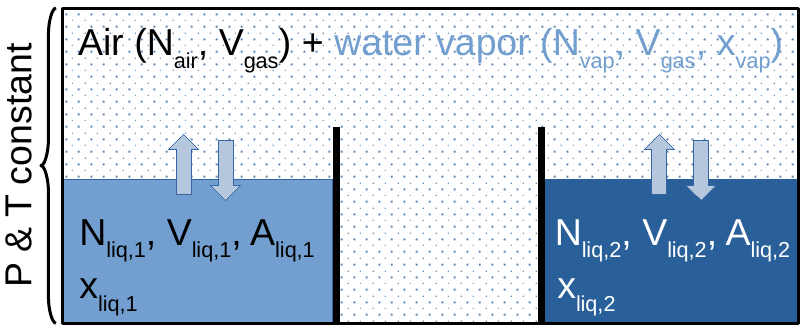

Air (Nair, Vgas) + water vapor (Nvap, Vgas, xvap)
P & T constant
Nliq,1, Vliq,1, Aliq,1
Nliq,2, Vliq,2, Aliq,2
xliq,1
xliq,2